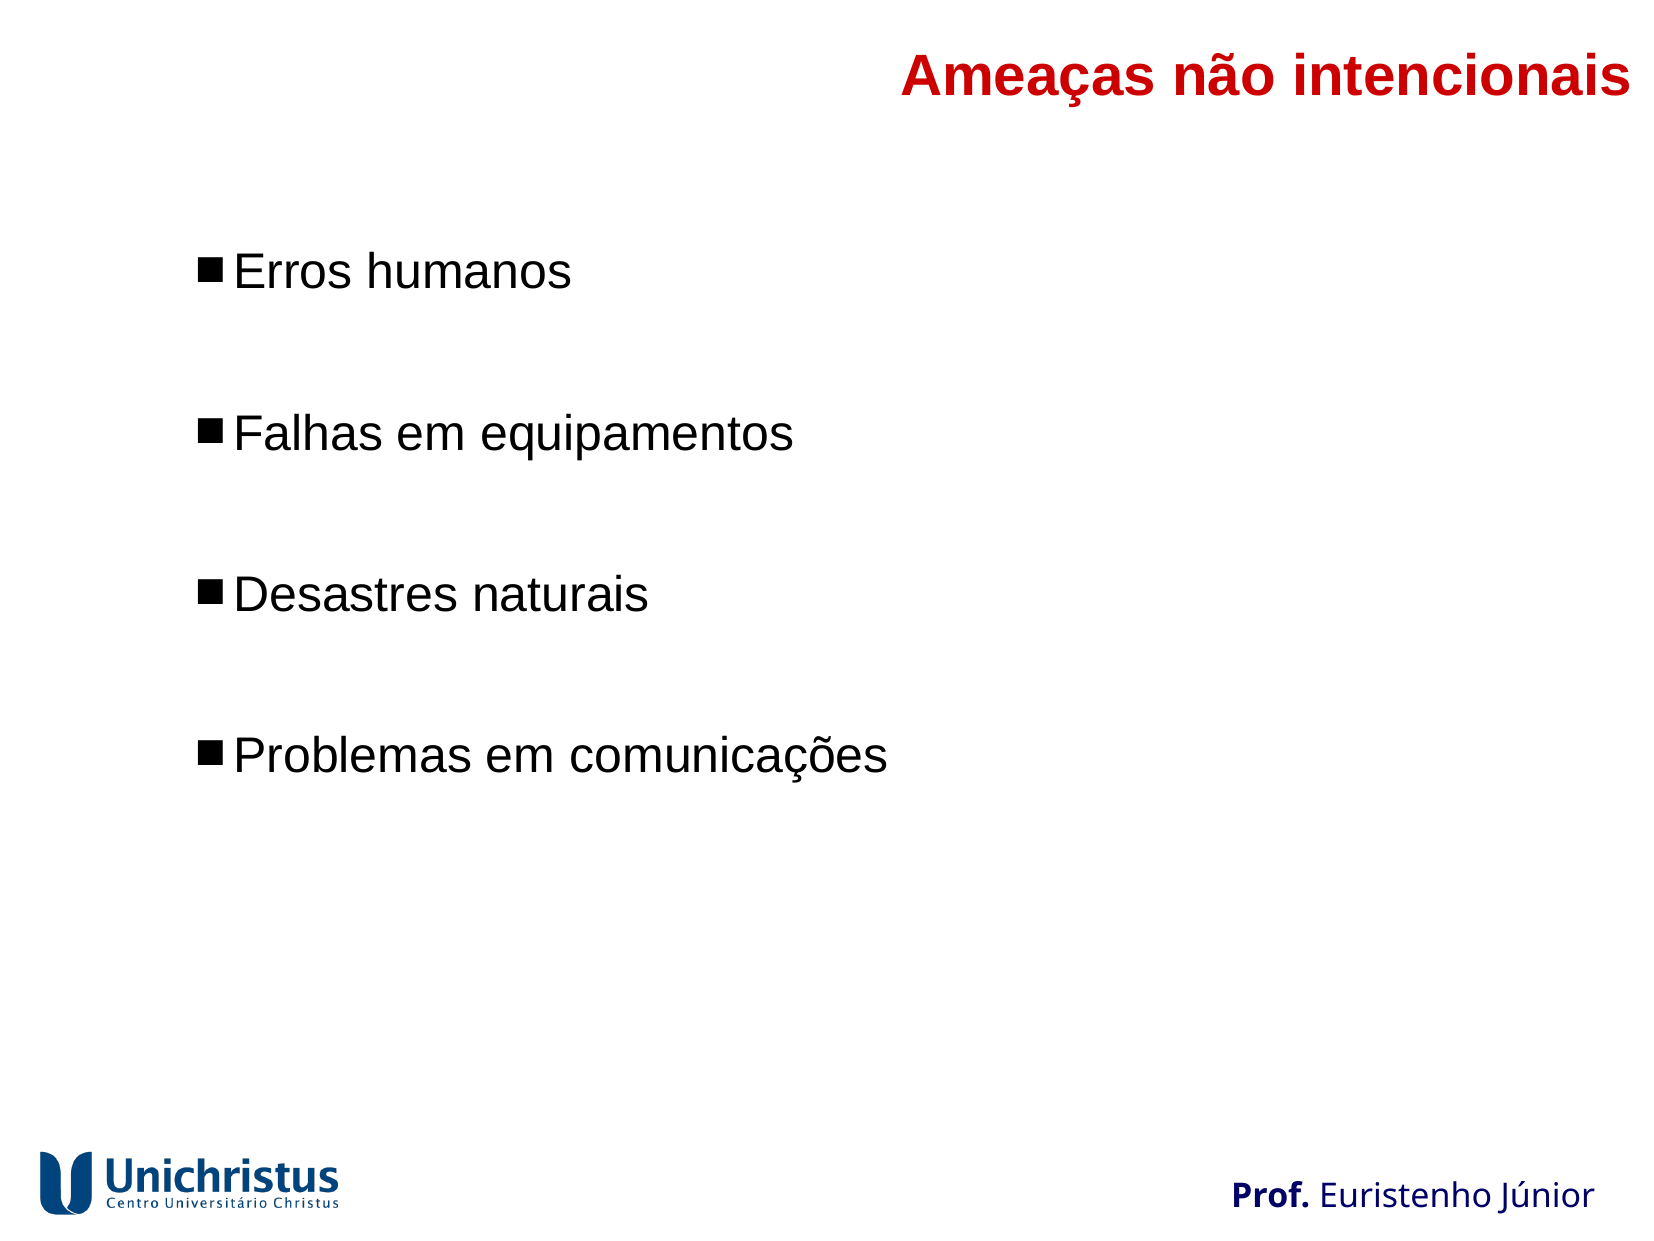

Ameaças não intencionais
Erros humanos
Falhas em equipamentos
Desastres naturais
Problemas em comunicações
Prof. Euristenho Júnior